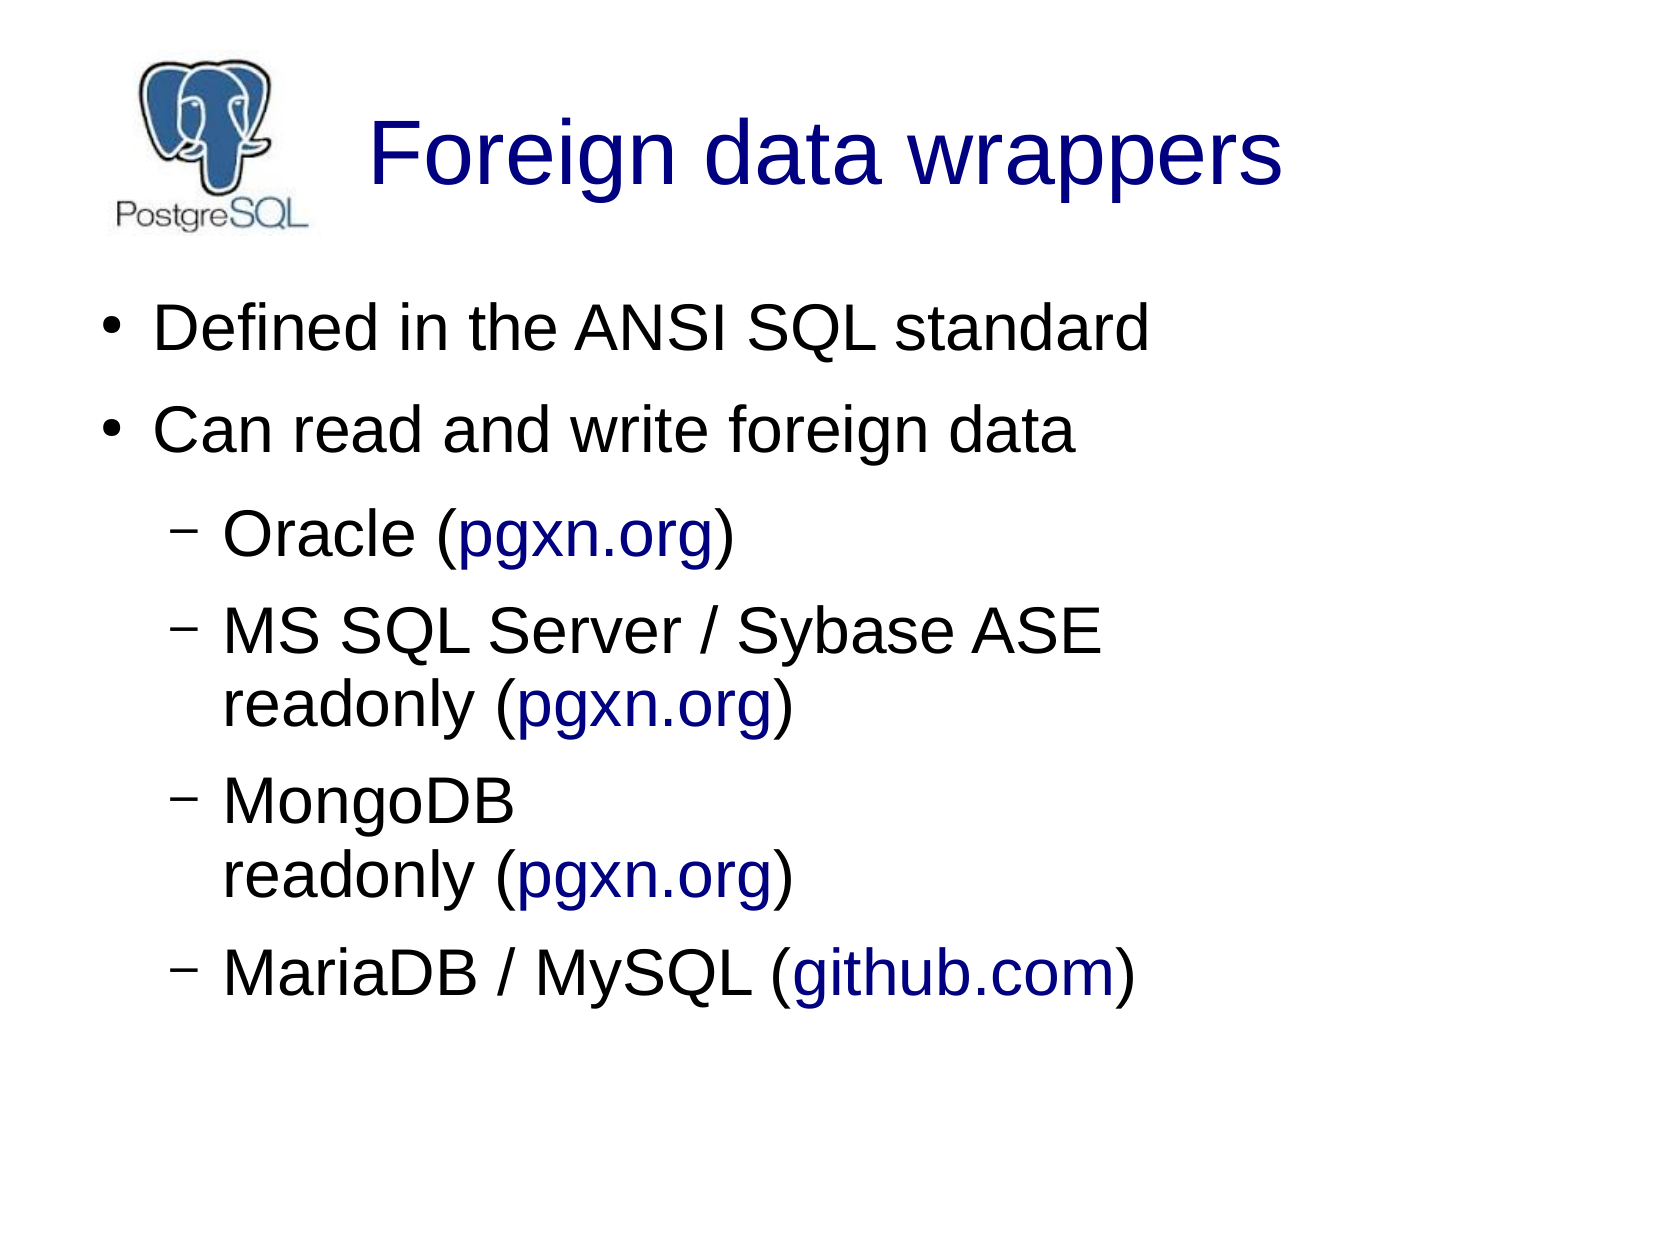

# Foreign data wrappers
Defined in the ANSI SQL standard
Can read and write foreign data
Oracle (pgxn.org)
MS SQL Server / Sybase ASE
readonly (pgxn.org)
MongoDB
readonly (pgxn.org)
MariaDB / MySQL (github.com)